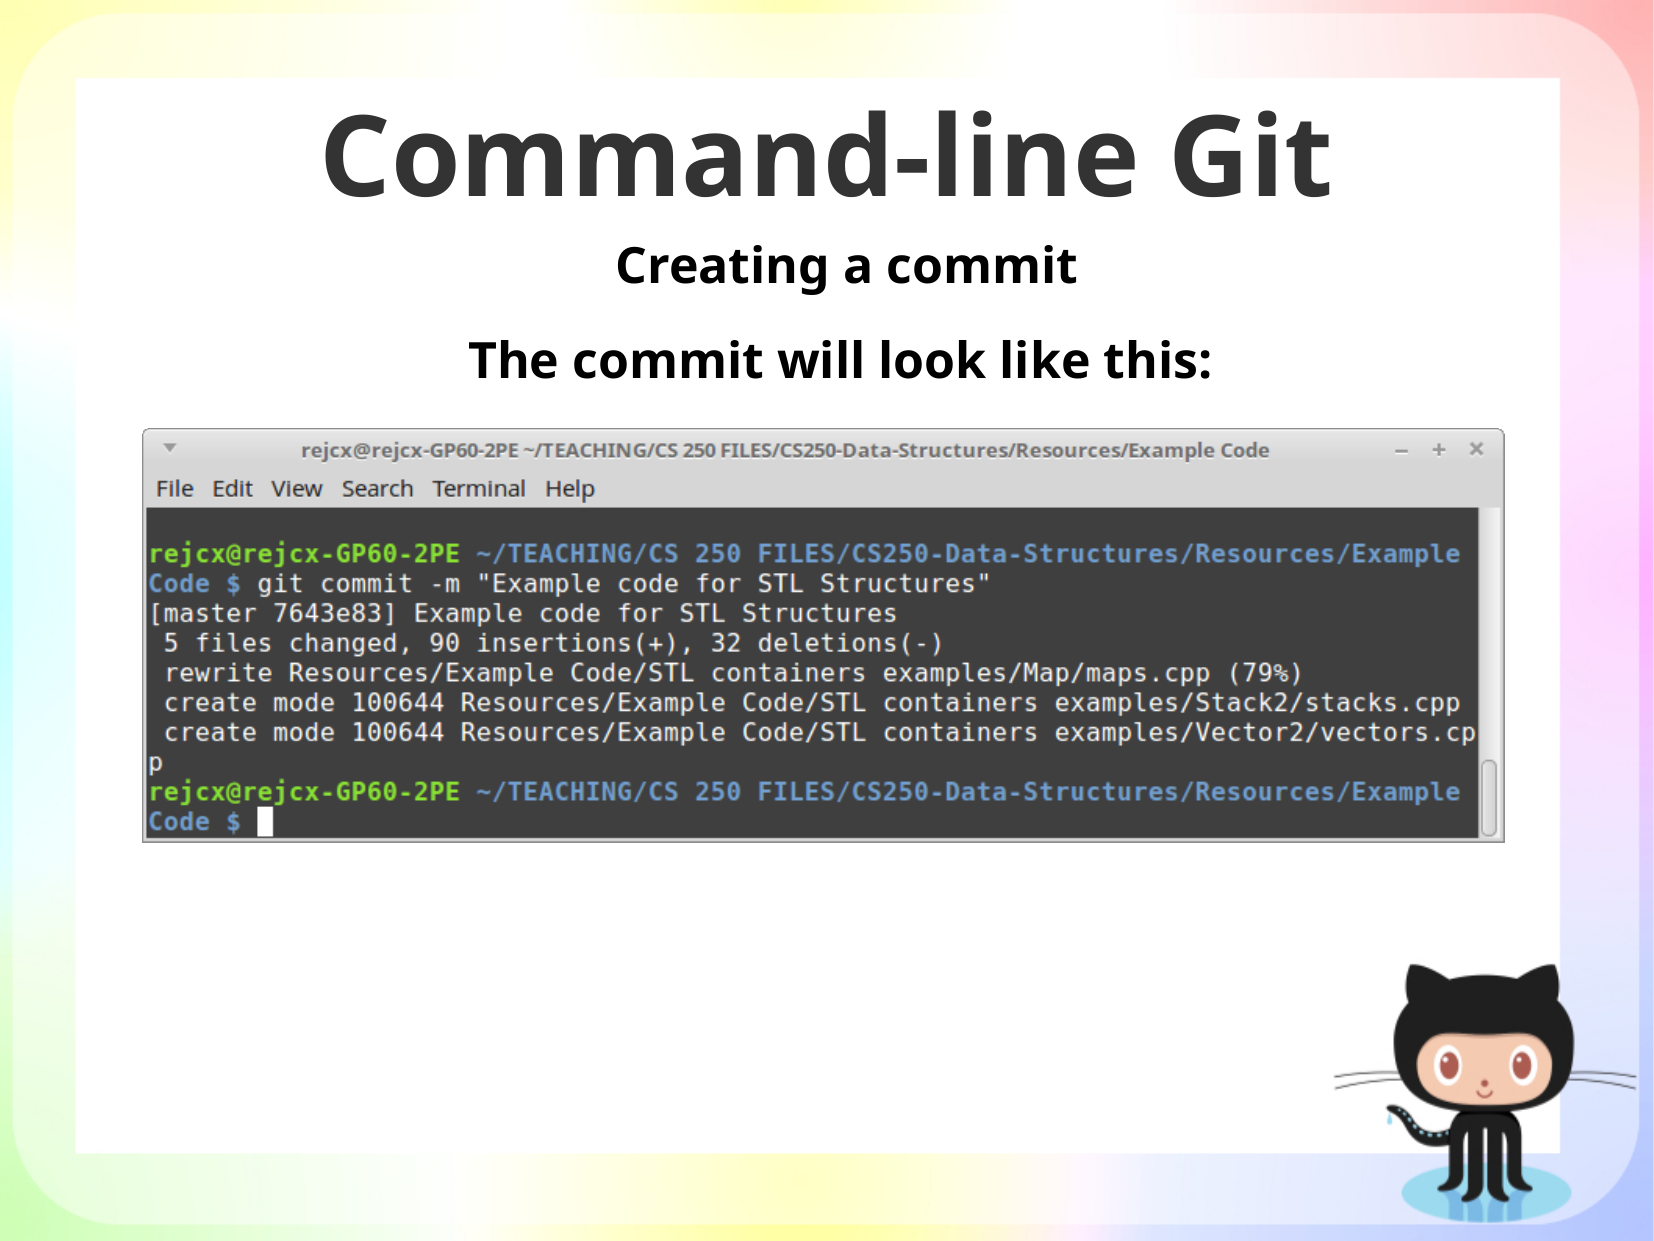

# Command-line Git
Creating a commit
The commit will look like this: